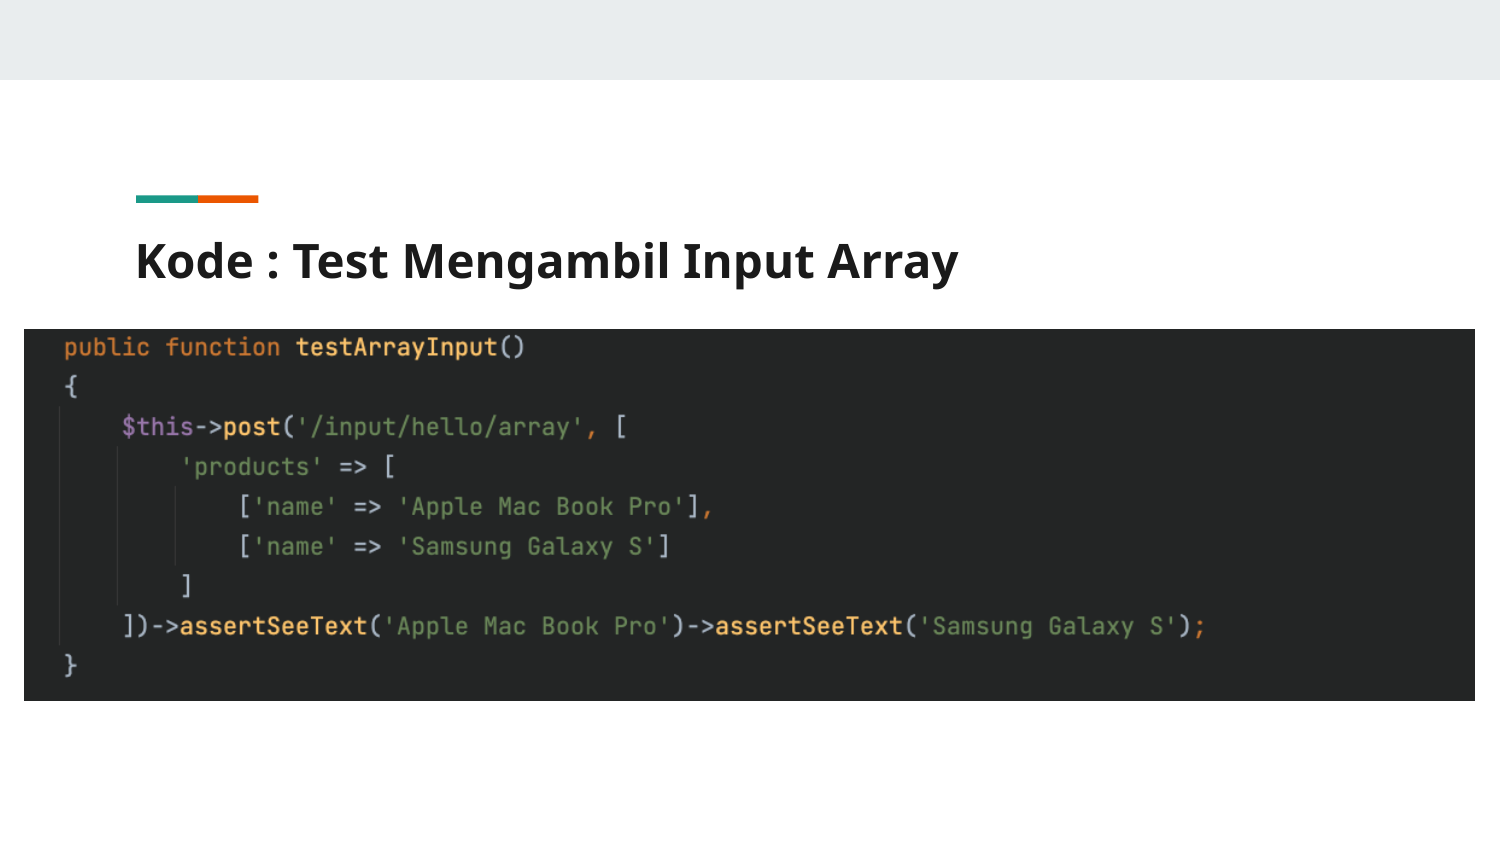

# Kode : Test Mengambil Input Array